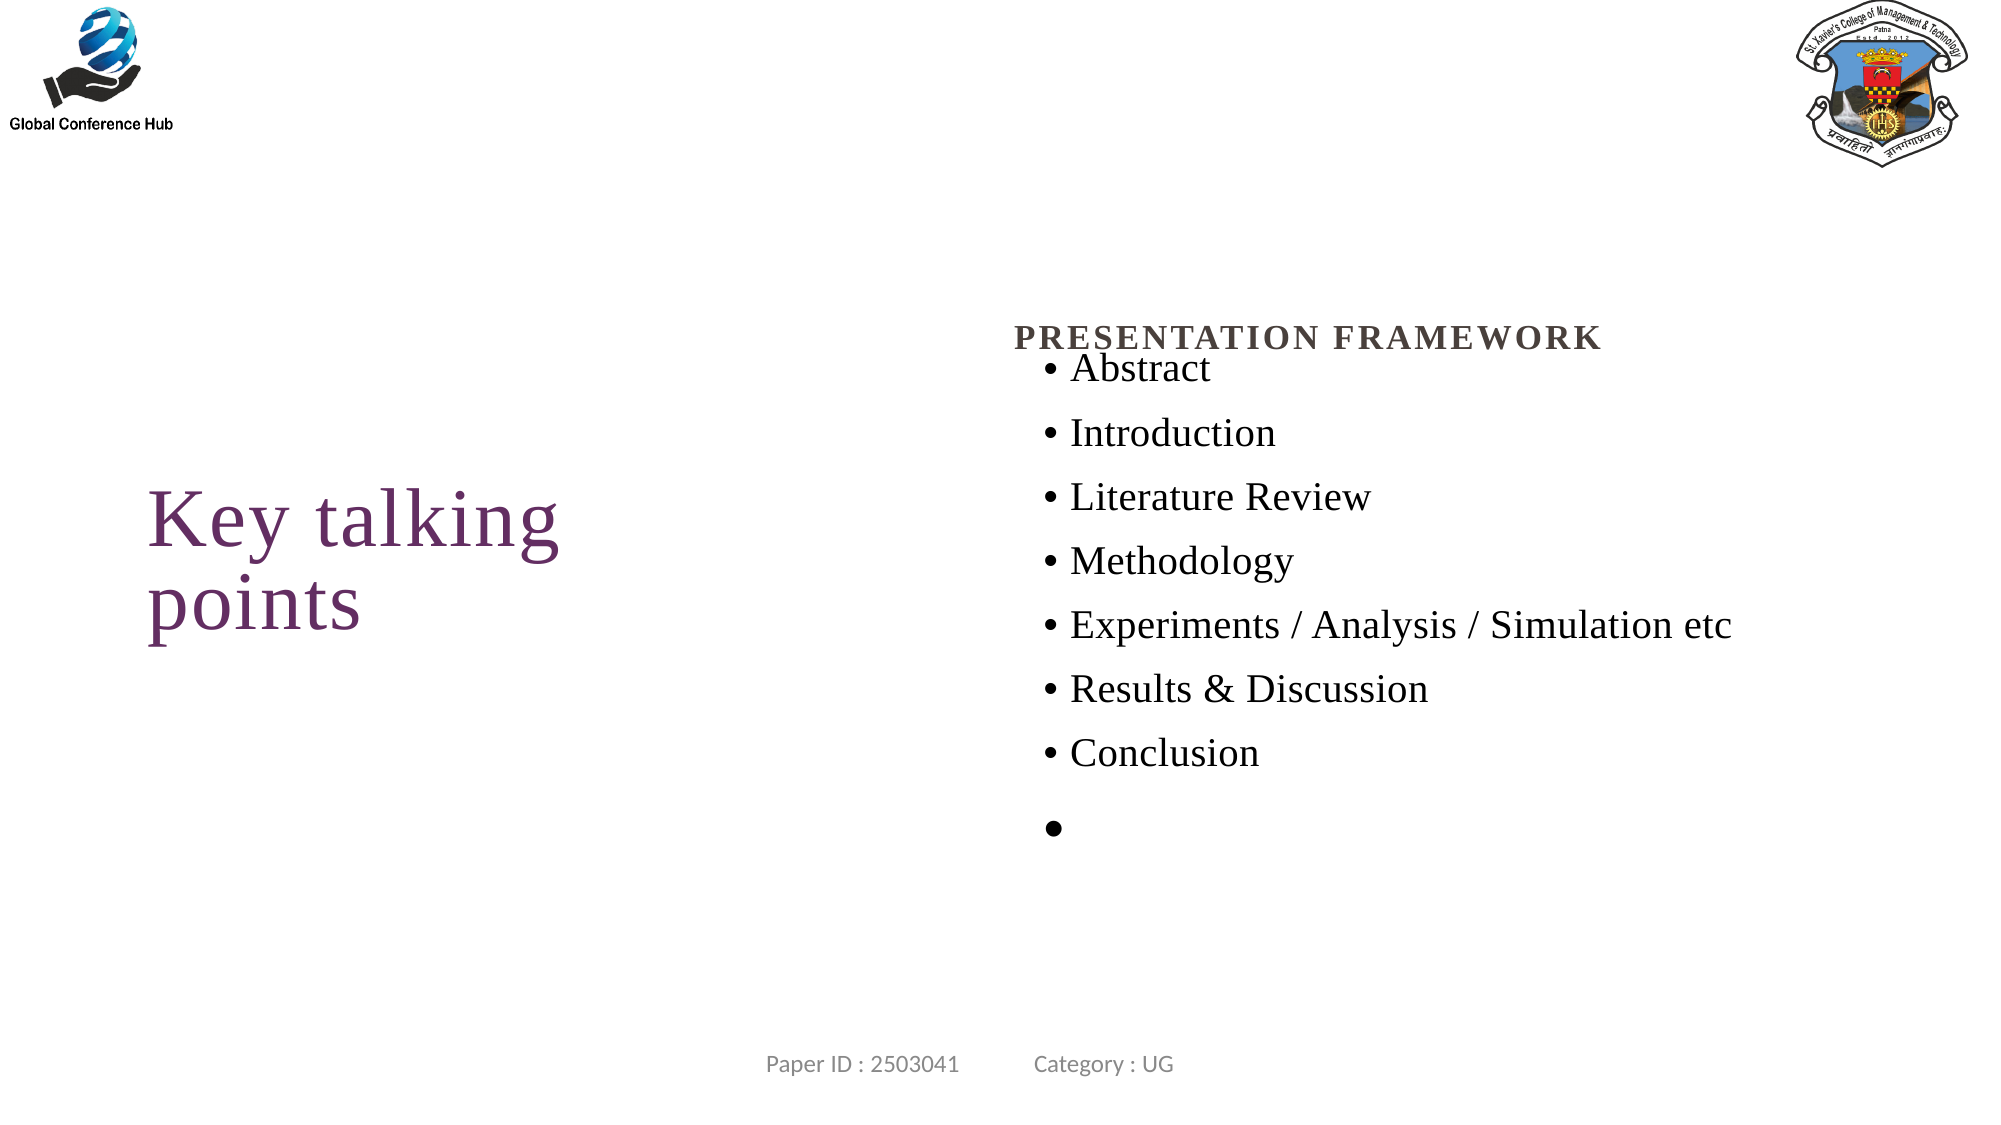

PRESENTATION FRAMEWORK
# Key talking points
Abstract
Introduction
Literature Review
Methodology
Experiments / Analysis / Simulation etc
Results & Discussion
Conclusion
Paper ID : 2503041 Category : UG